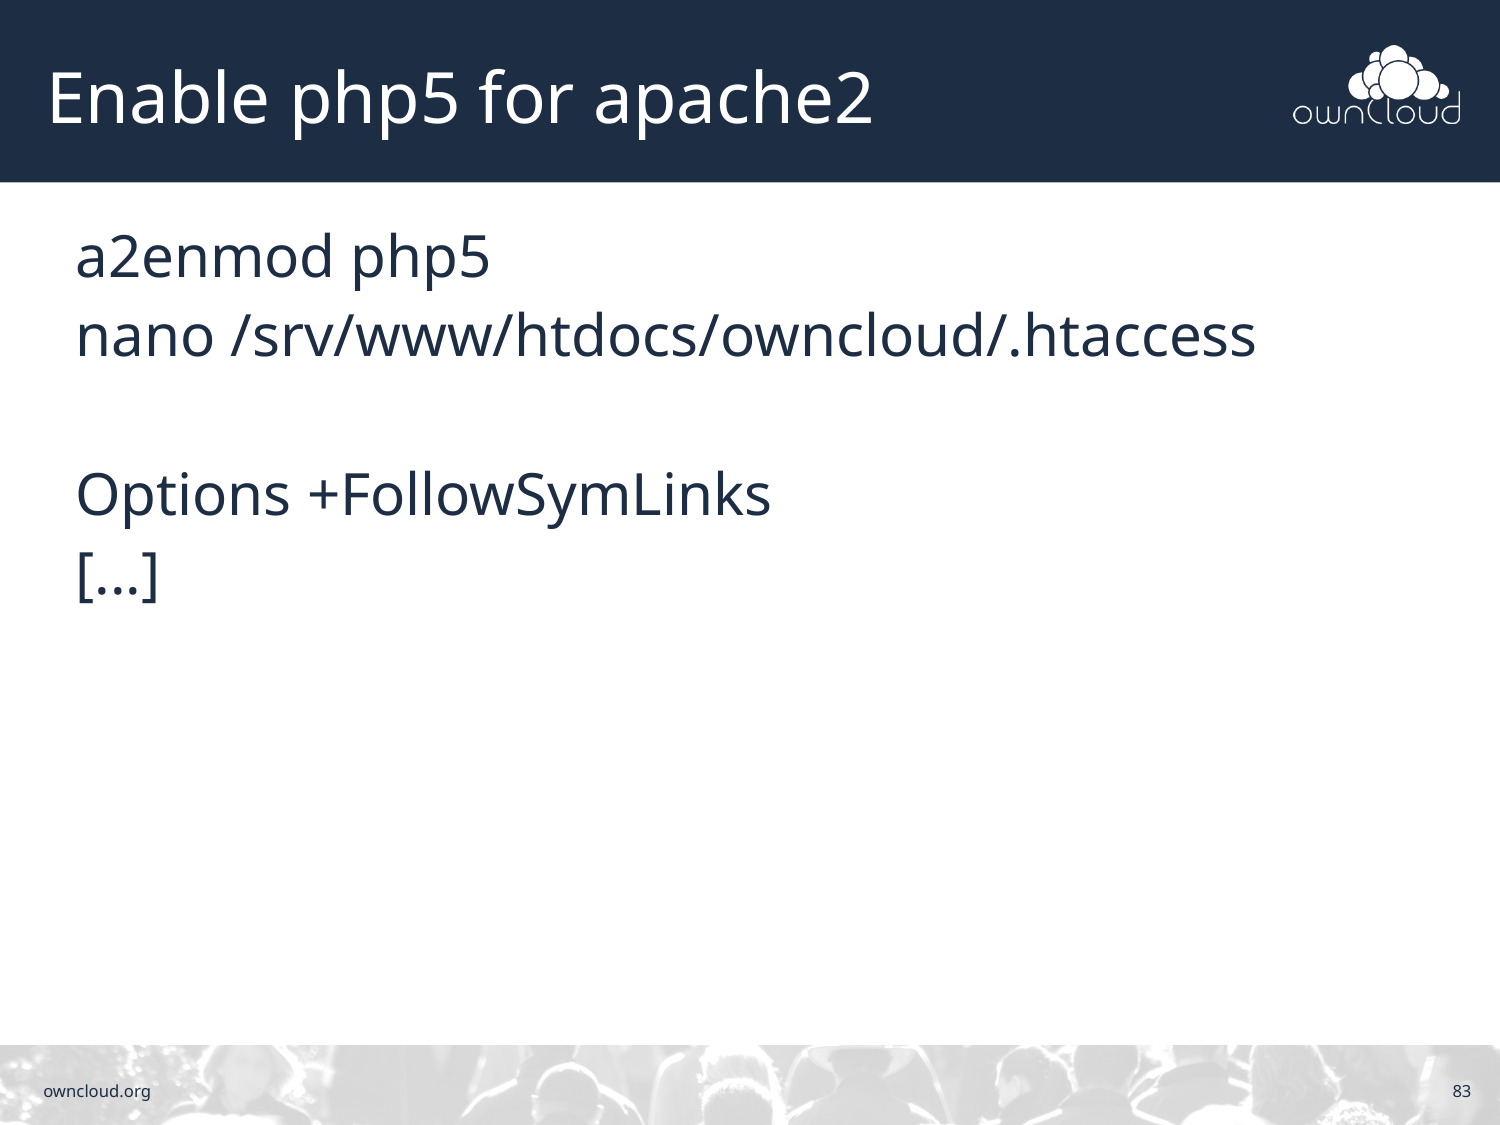

# Enable php5 for apache2
a2enmod php5
nano /srv/www/htdocs/owncloud/.htaccess
Options +FollowSymLinks
[...]